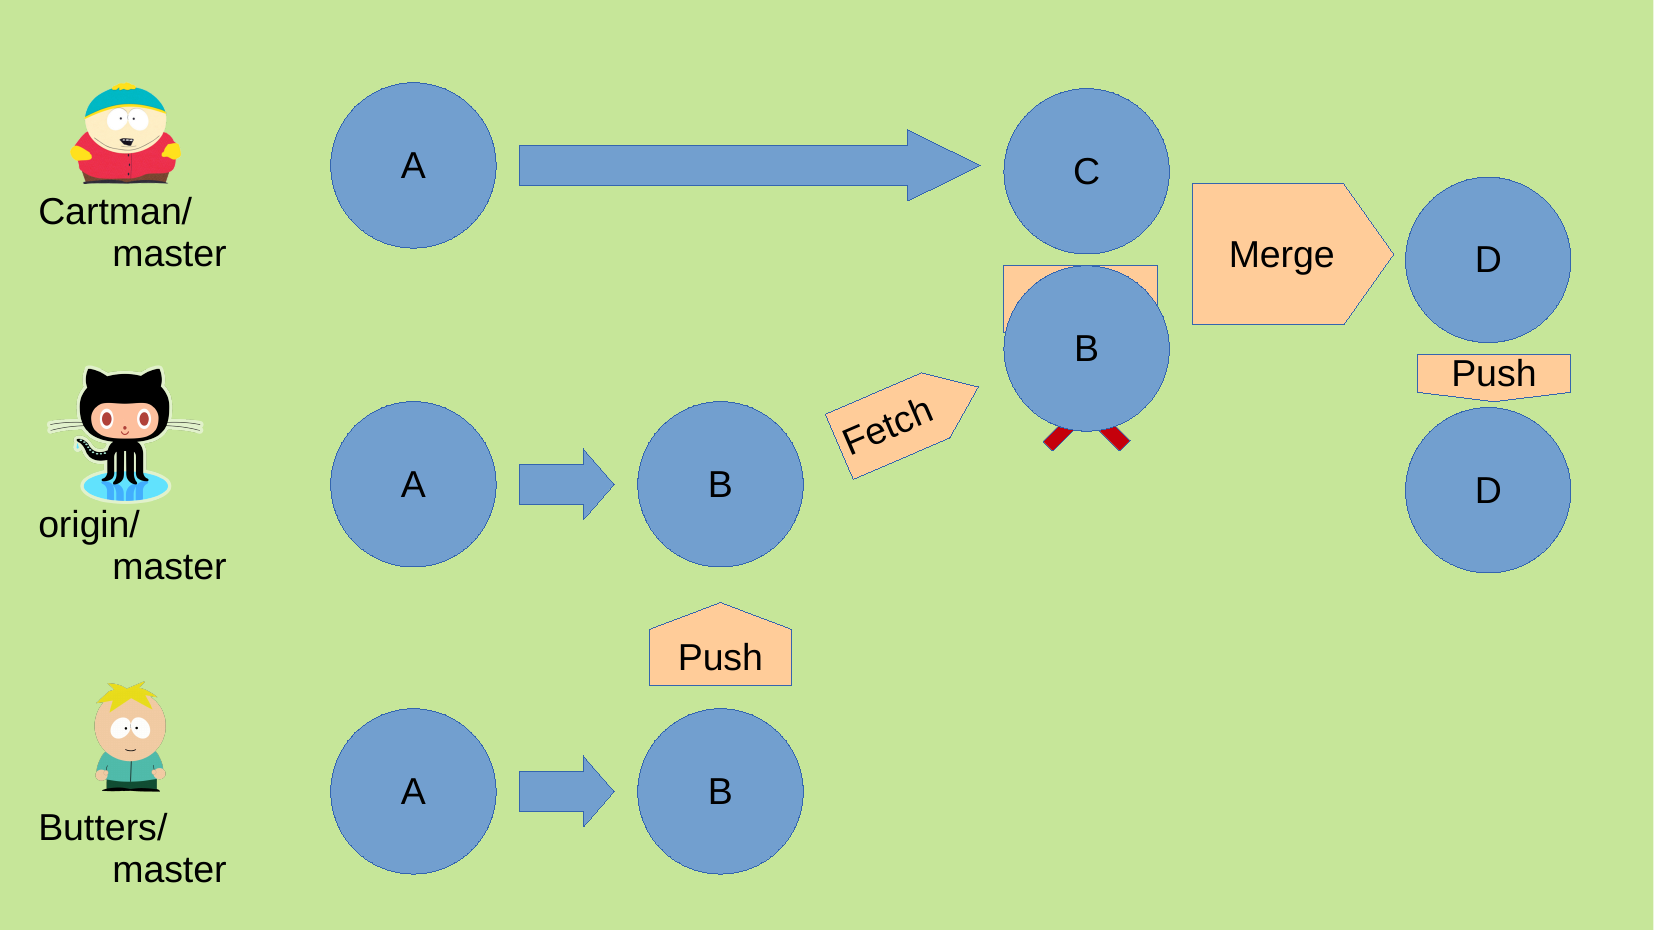

A
C
D
Cartman/
	master
 Merge
Push
B
Push
Fetch
A
B
D
origin/
	master
Push
A
B
Butters/
	master